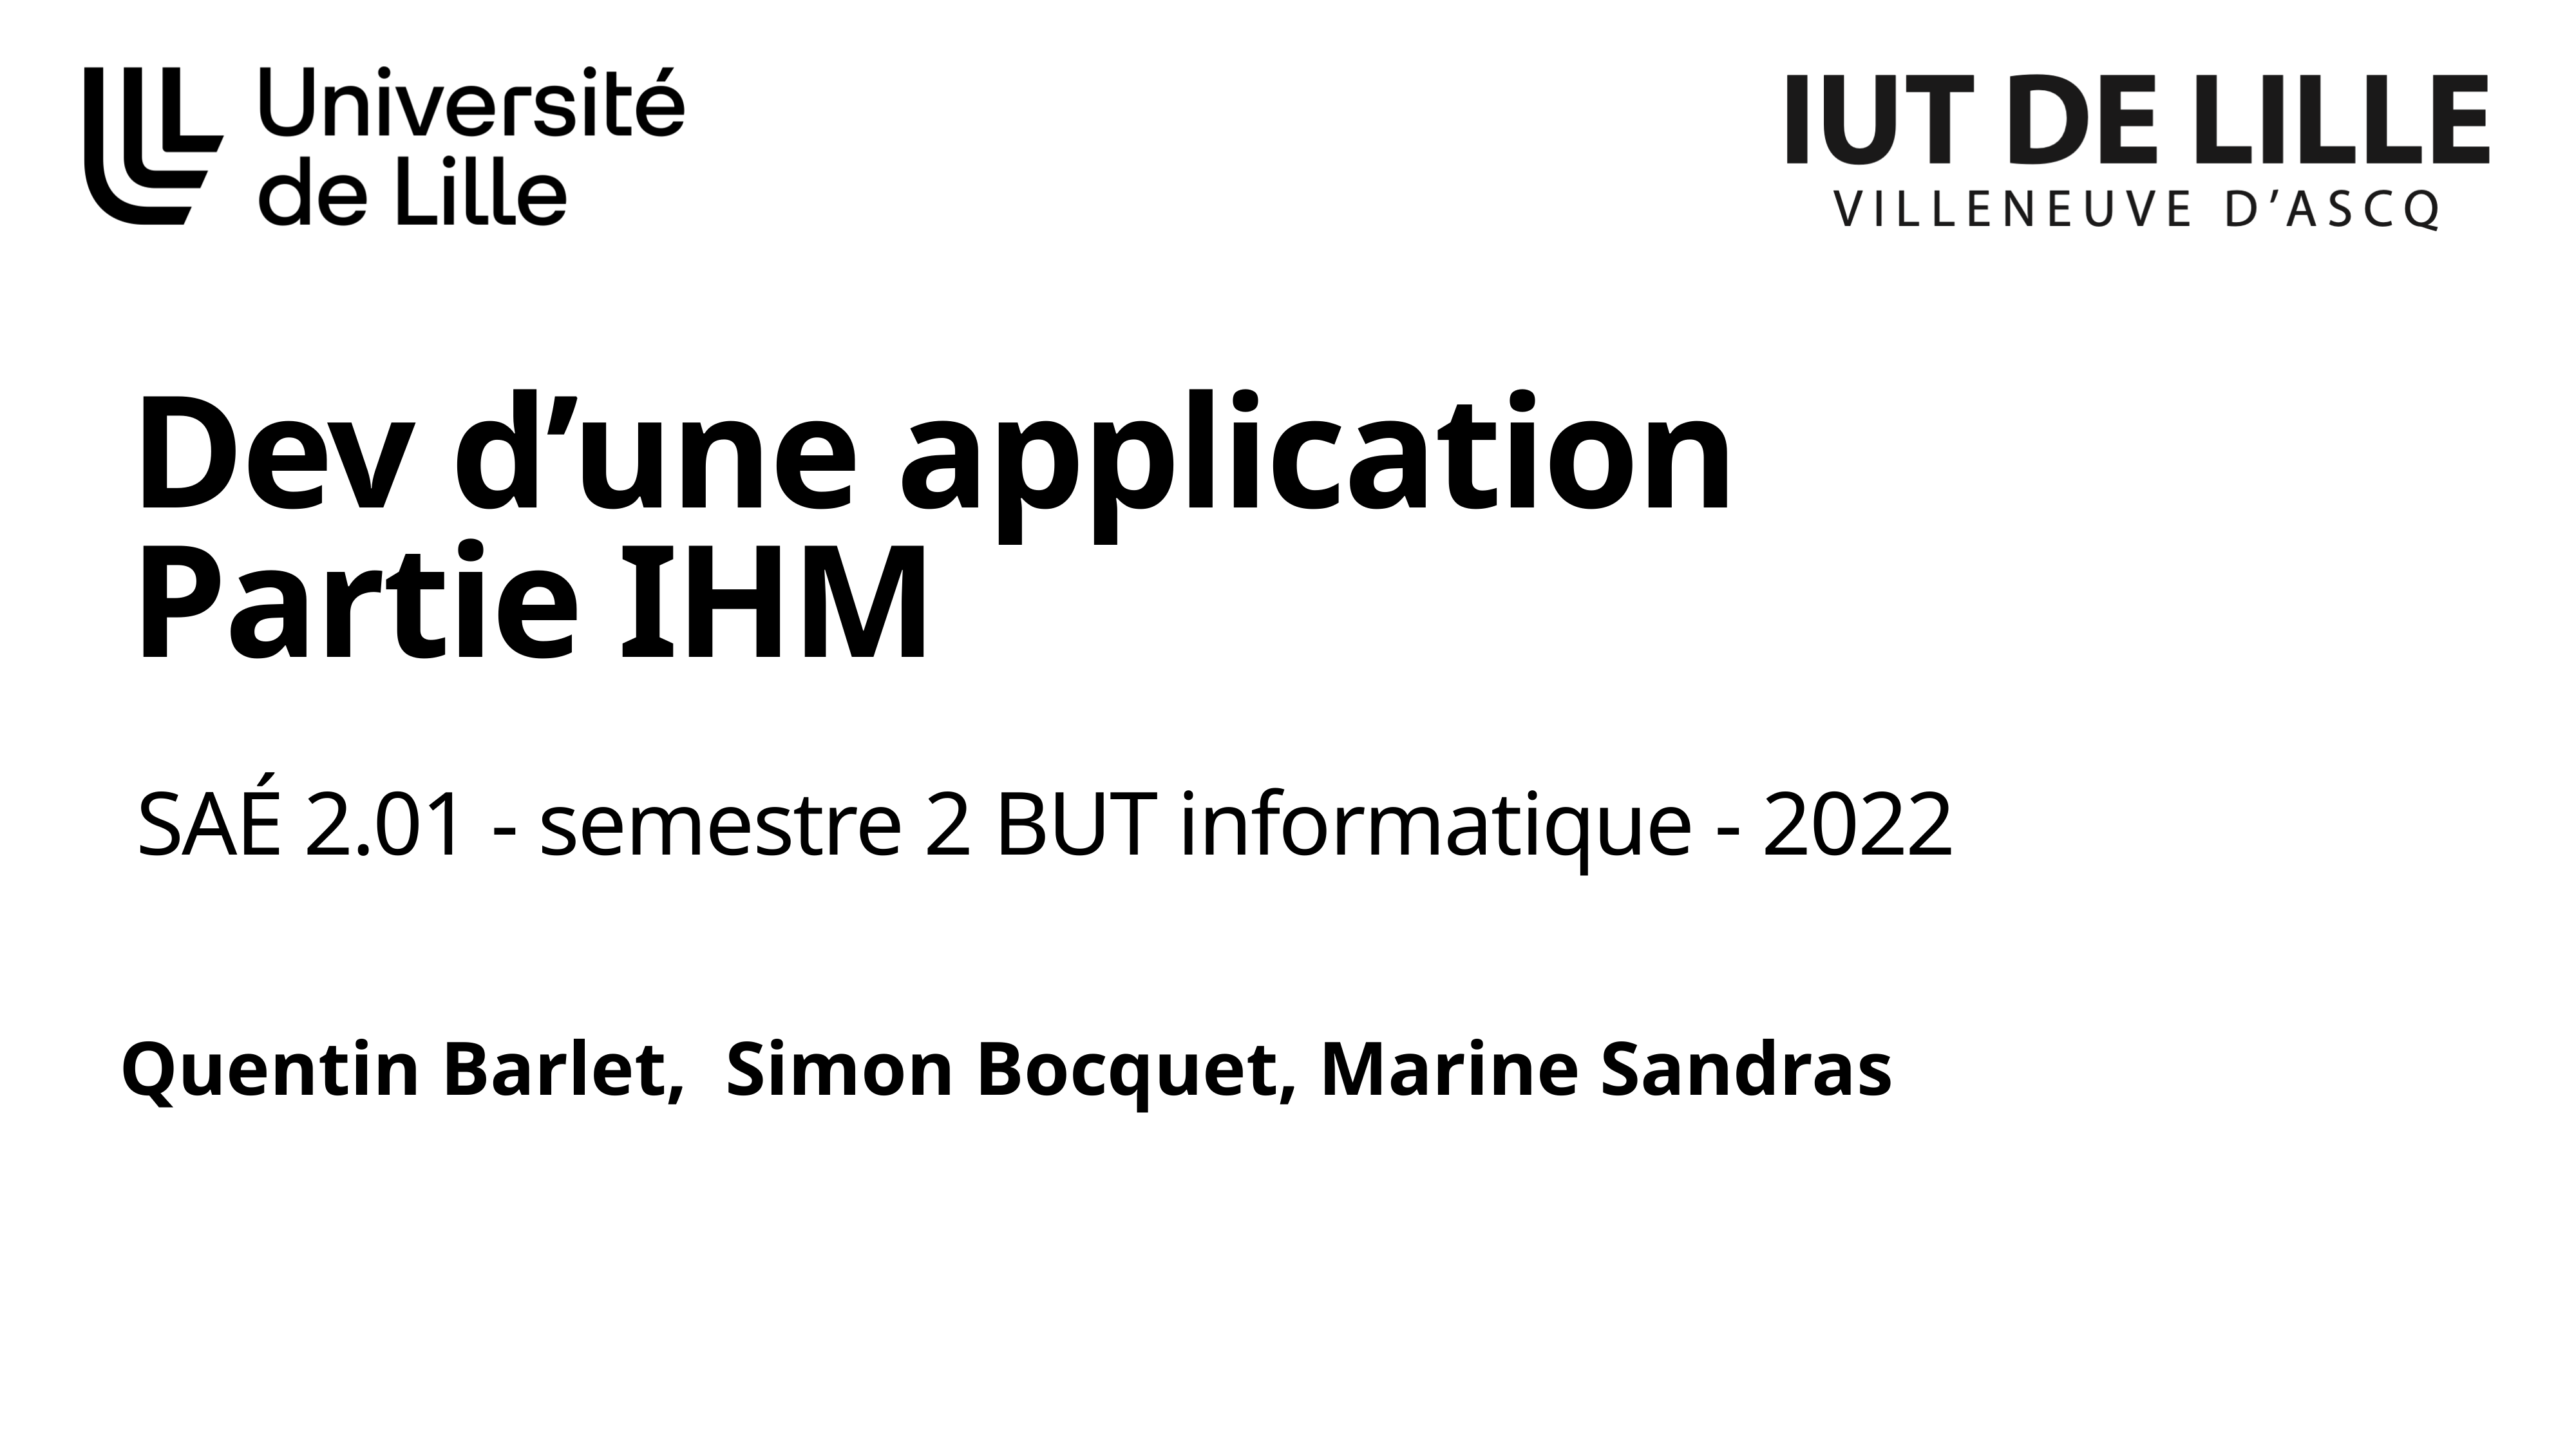

# Dev d’une application Partie IHM
SAÉ 2.01 - semestre 2 BUT informatique - 2022
Quentin Barlet, Simon Bocquet, Marine Sandras